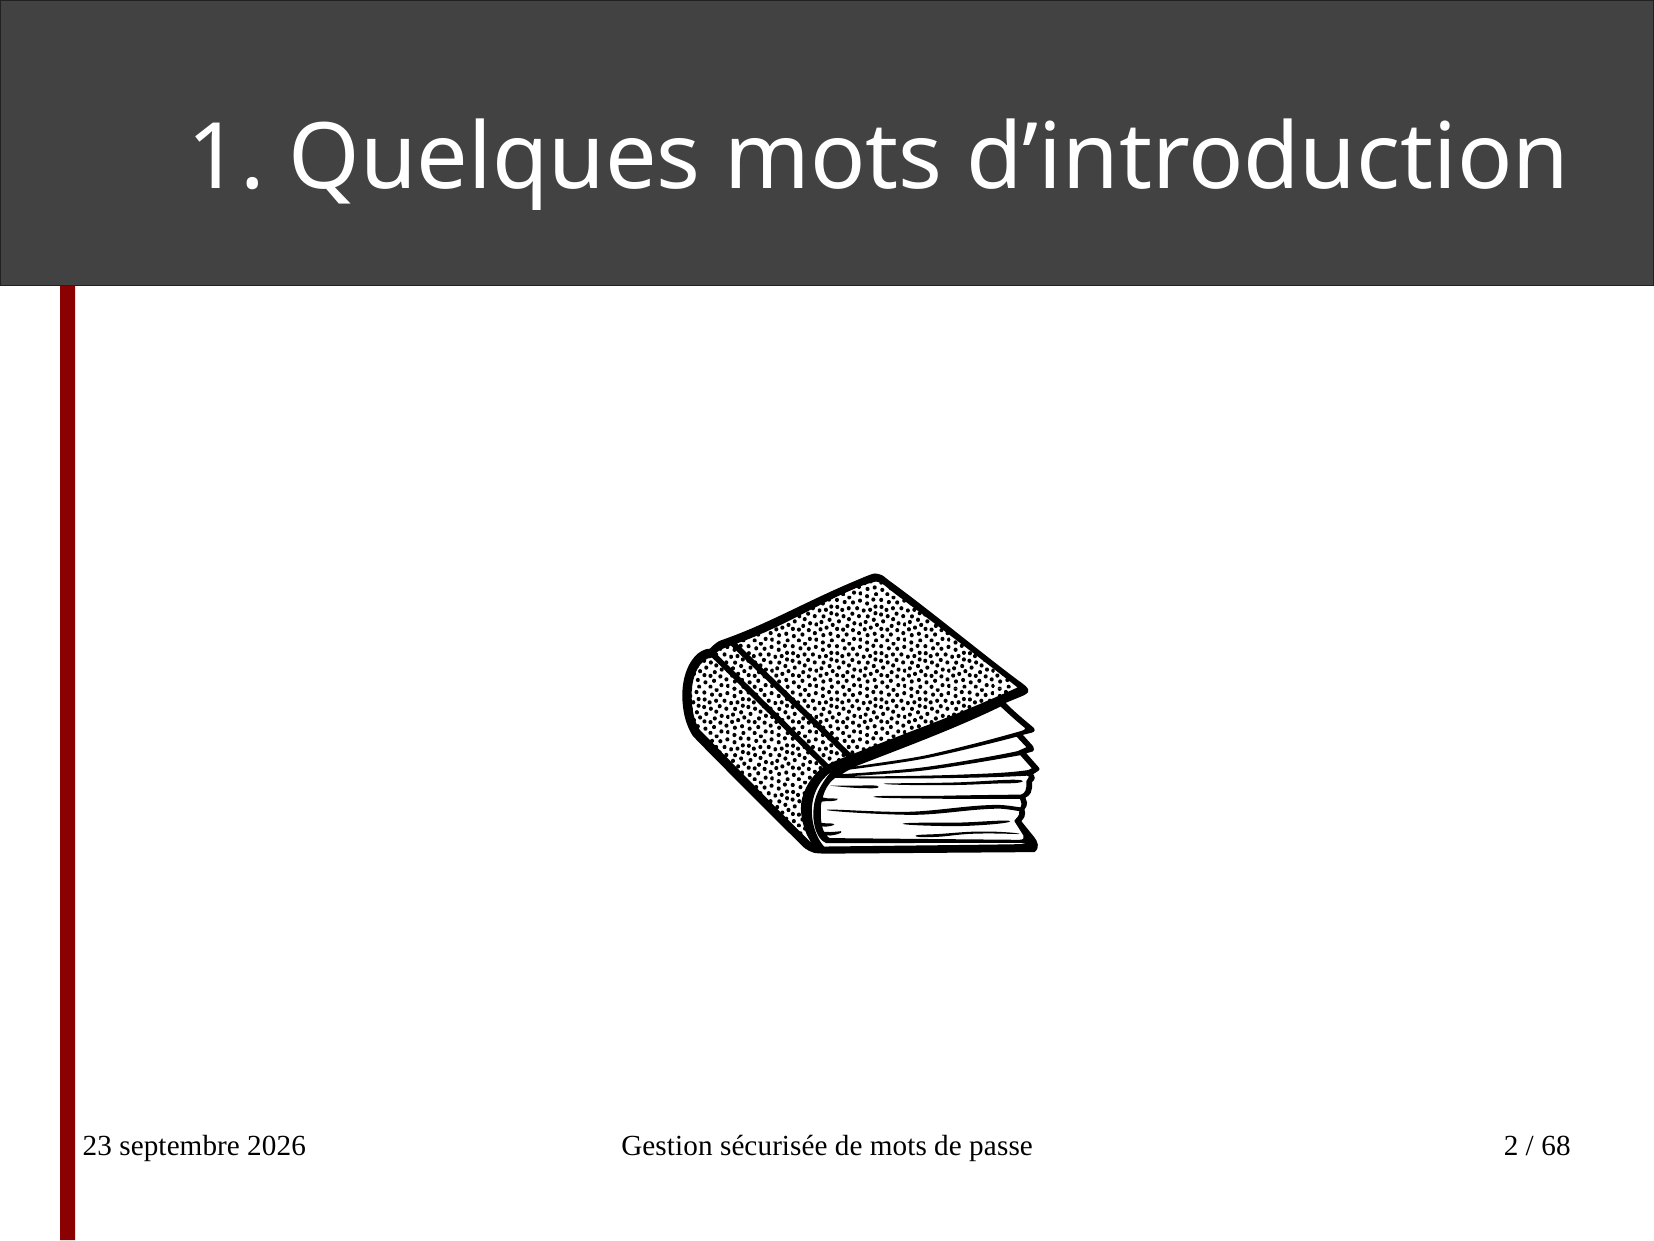

# 1. Quelques mots d’introduction
Gestion sécurisée de mots de passe
2